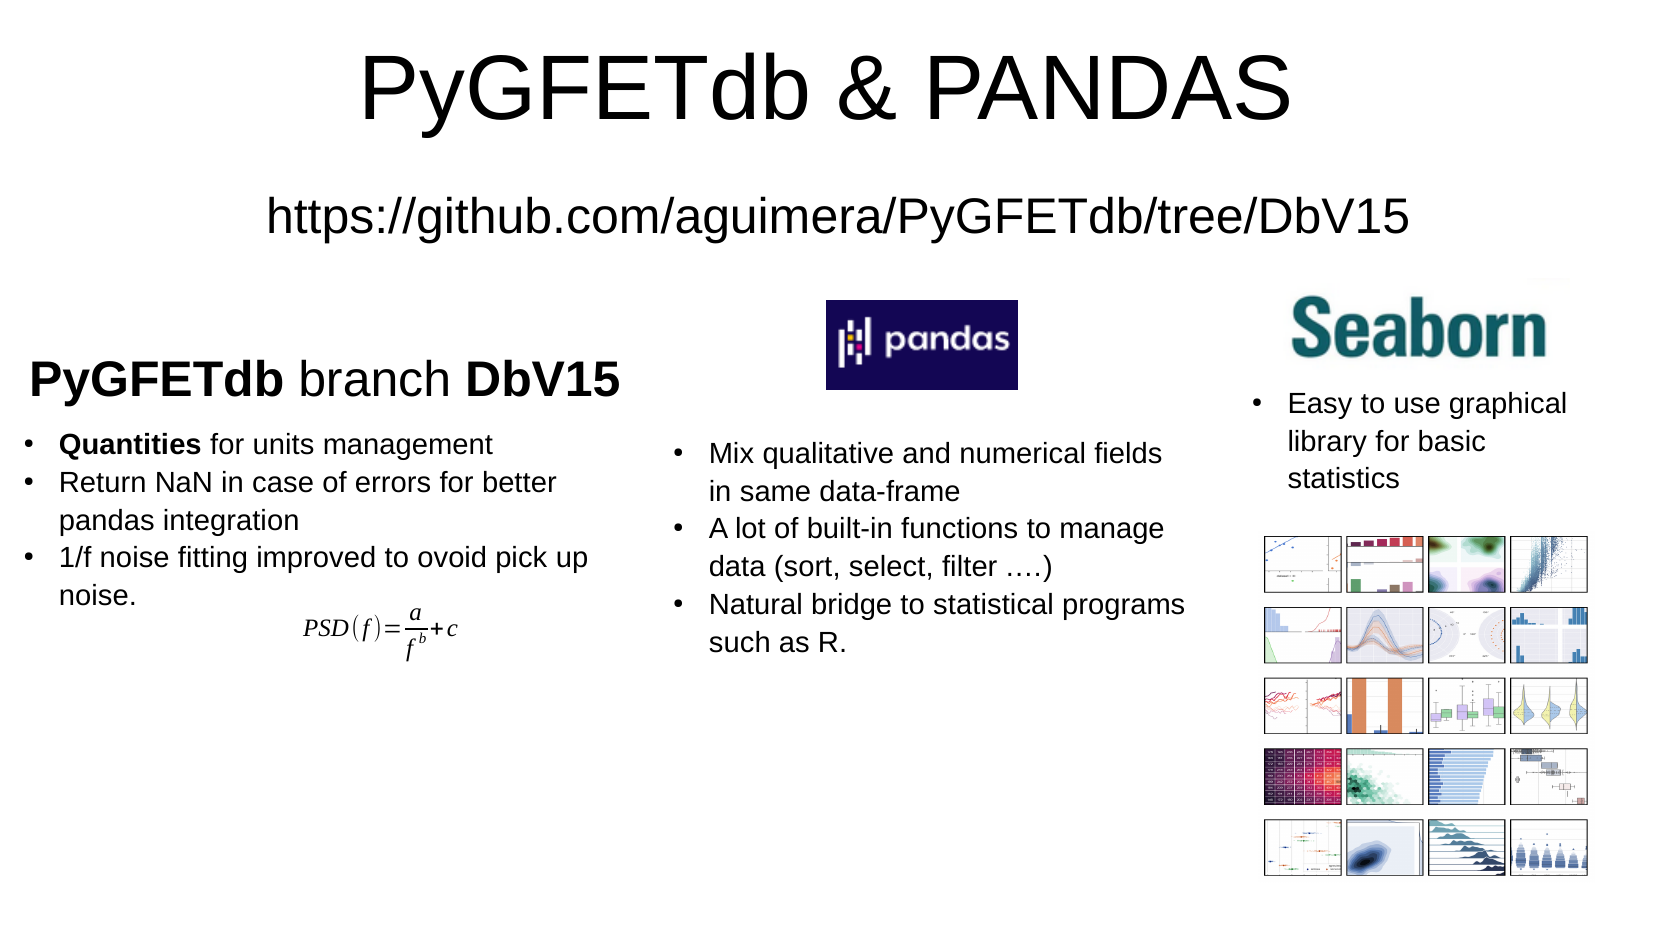

# PyGFETdb & PANDAS
https://github.com/aguimera/PyGFETdb/tree/DbV15
PyGFETdb branch DbV15
Quantities for units management
Return NaN in case of errors for better pandas integration
1/f noise fitting improved to ovoid pick up noise.
Easy to use graphical library for basic statistics
Mix qualitative and numerical fields in same data-frame
A lot of built-in functions to manage data (sort, select, filter .…)
Natural bridge to statistical programs such as R.